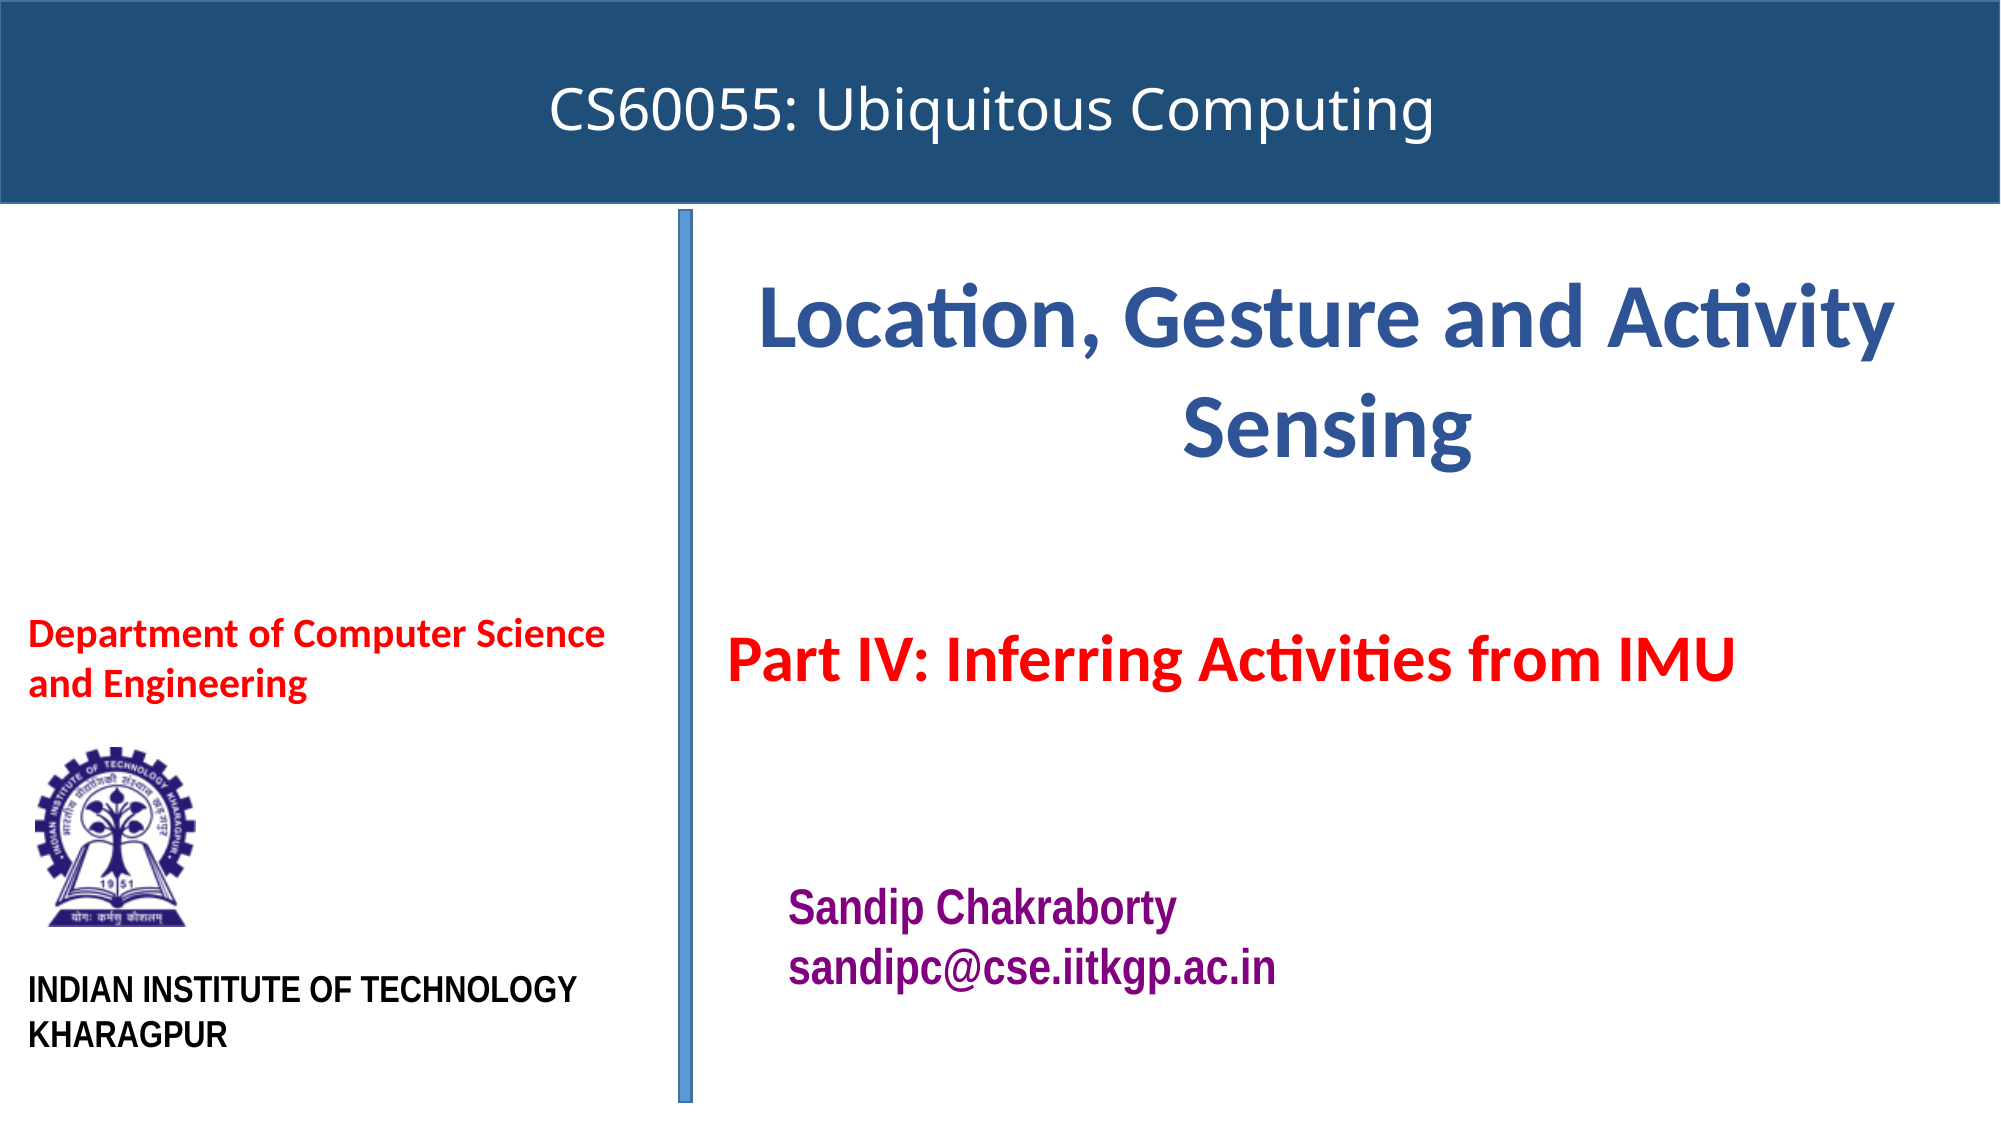

# CS60055: Ubiquitous Computing
Location, Gesture and Activity Sensing
Part IV: Inferring Activities from IMU